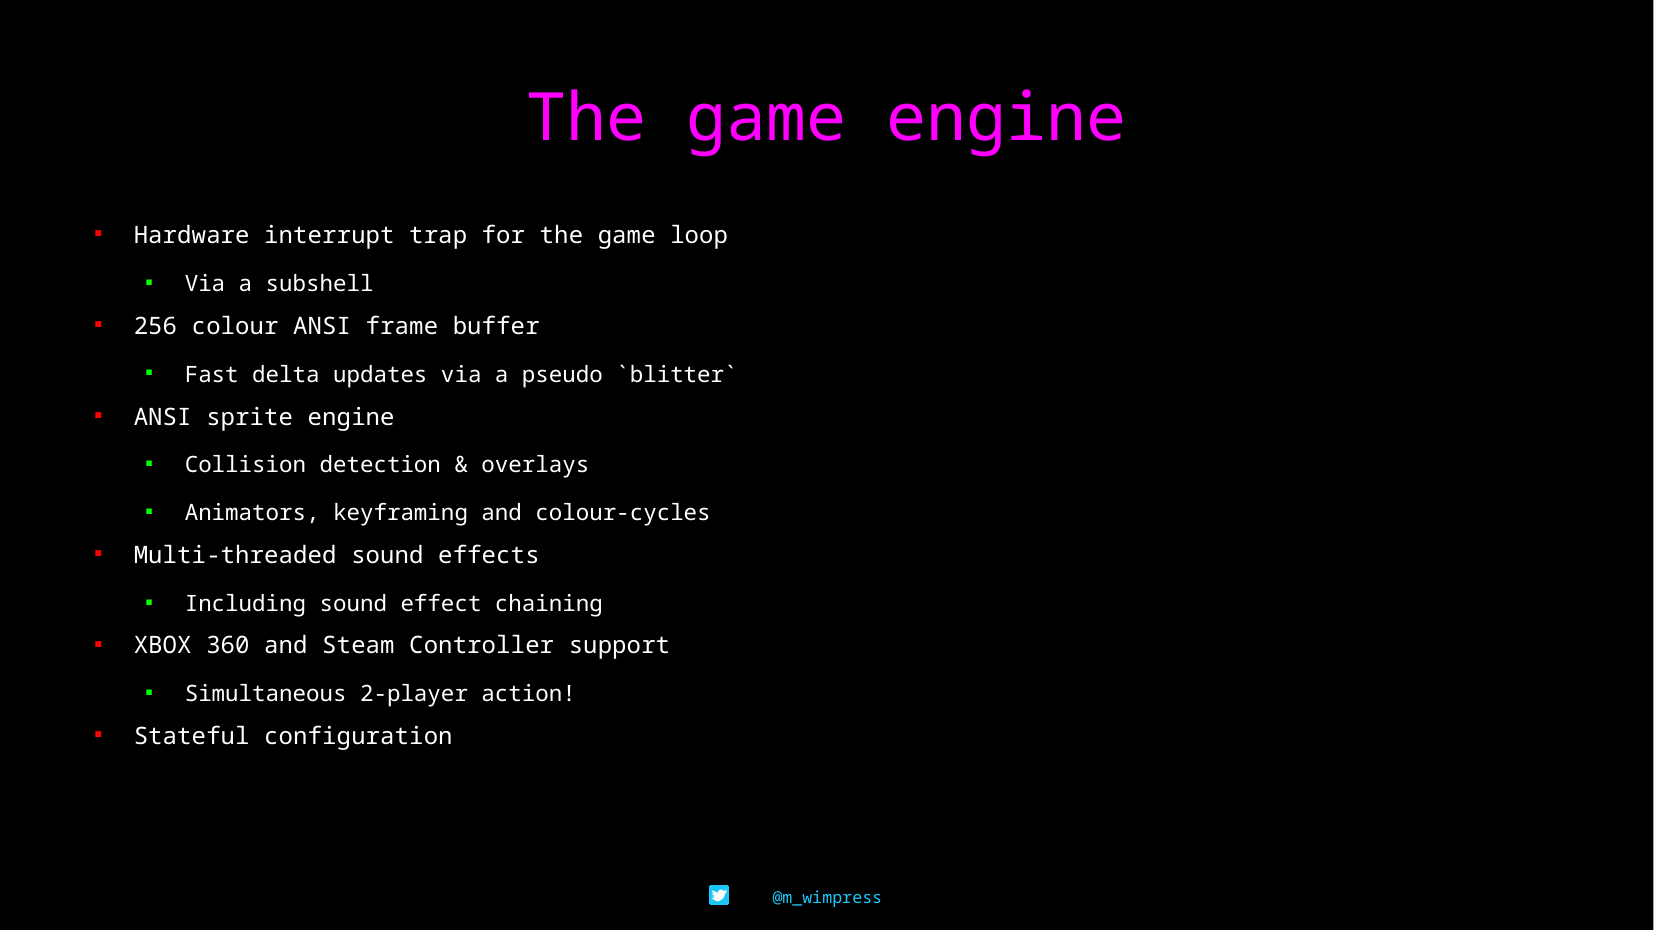

# The game engine
Hardware interrupt trap for the game loop
Via a subshell
256 colour ANSI frame buffer
Fast delta updates via a pseudo `blitter`
ANSI sprite engine
Collision detection & overlays
Animators, keyframing and colour-cycles
Multi-threaded sound effects
Including sound effect chaining
XBOX 360 and Steam Controller support
Simultaneous 2-player action!
Stateful configuration
@m_wimpress